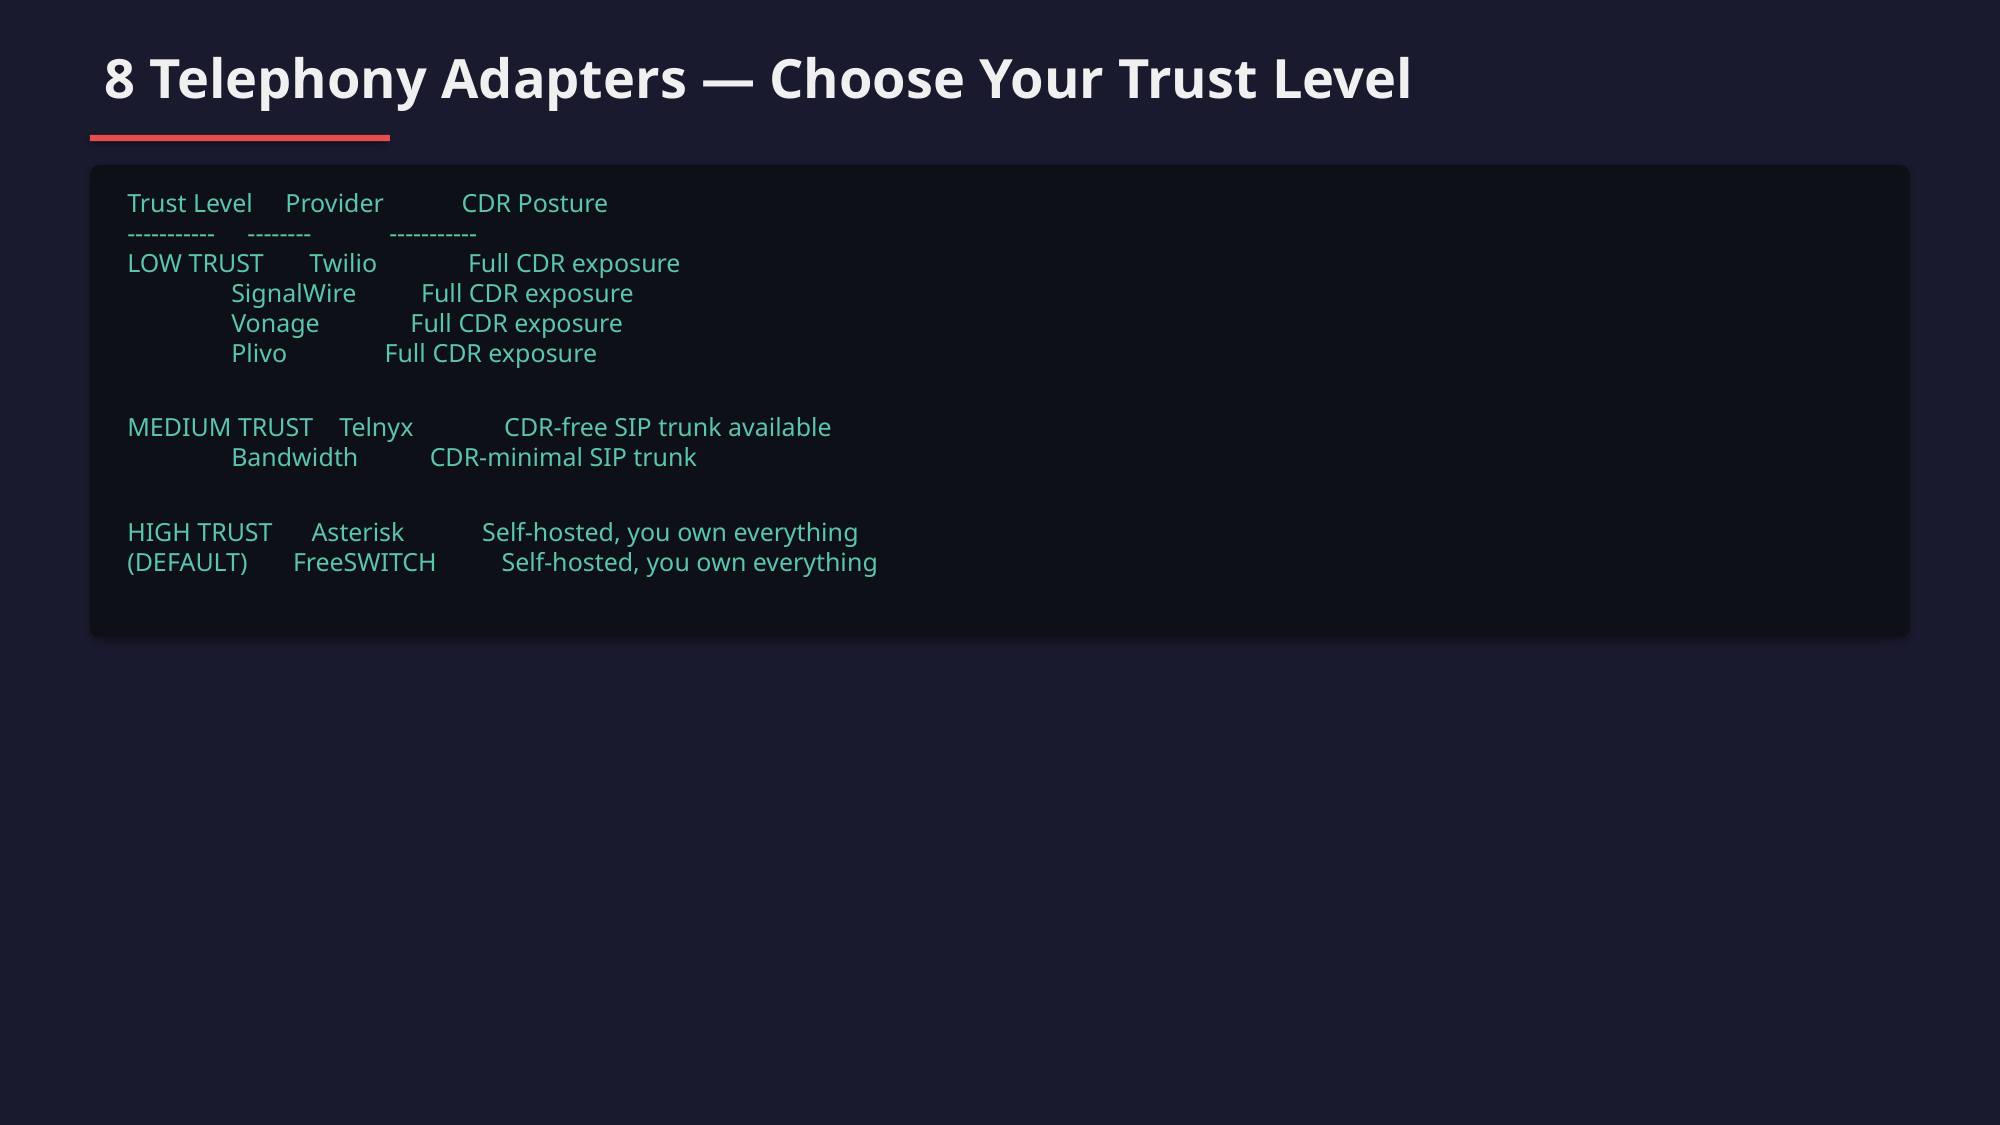

8 Telephony Adapters — Choose Your Trust Level
Trust Level Provider CDR Posture
----------- -------- -----------
LOW TRUST Twilio Full CDR exposure
 SignalWire Full CDR exposure
 Vonage Full CDR exposure
 Plivo Full CDR exposure
MEDIUM TRUST Telnyx CDR-free SIP trunk available
 Bandwidth CDR-minimal SIP trunk
HIGH TRUST Asterisk Self-hosted, you own everything
(DEFAULT) FreeSWITCH Self-hosted, you own everything